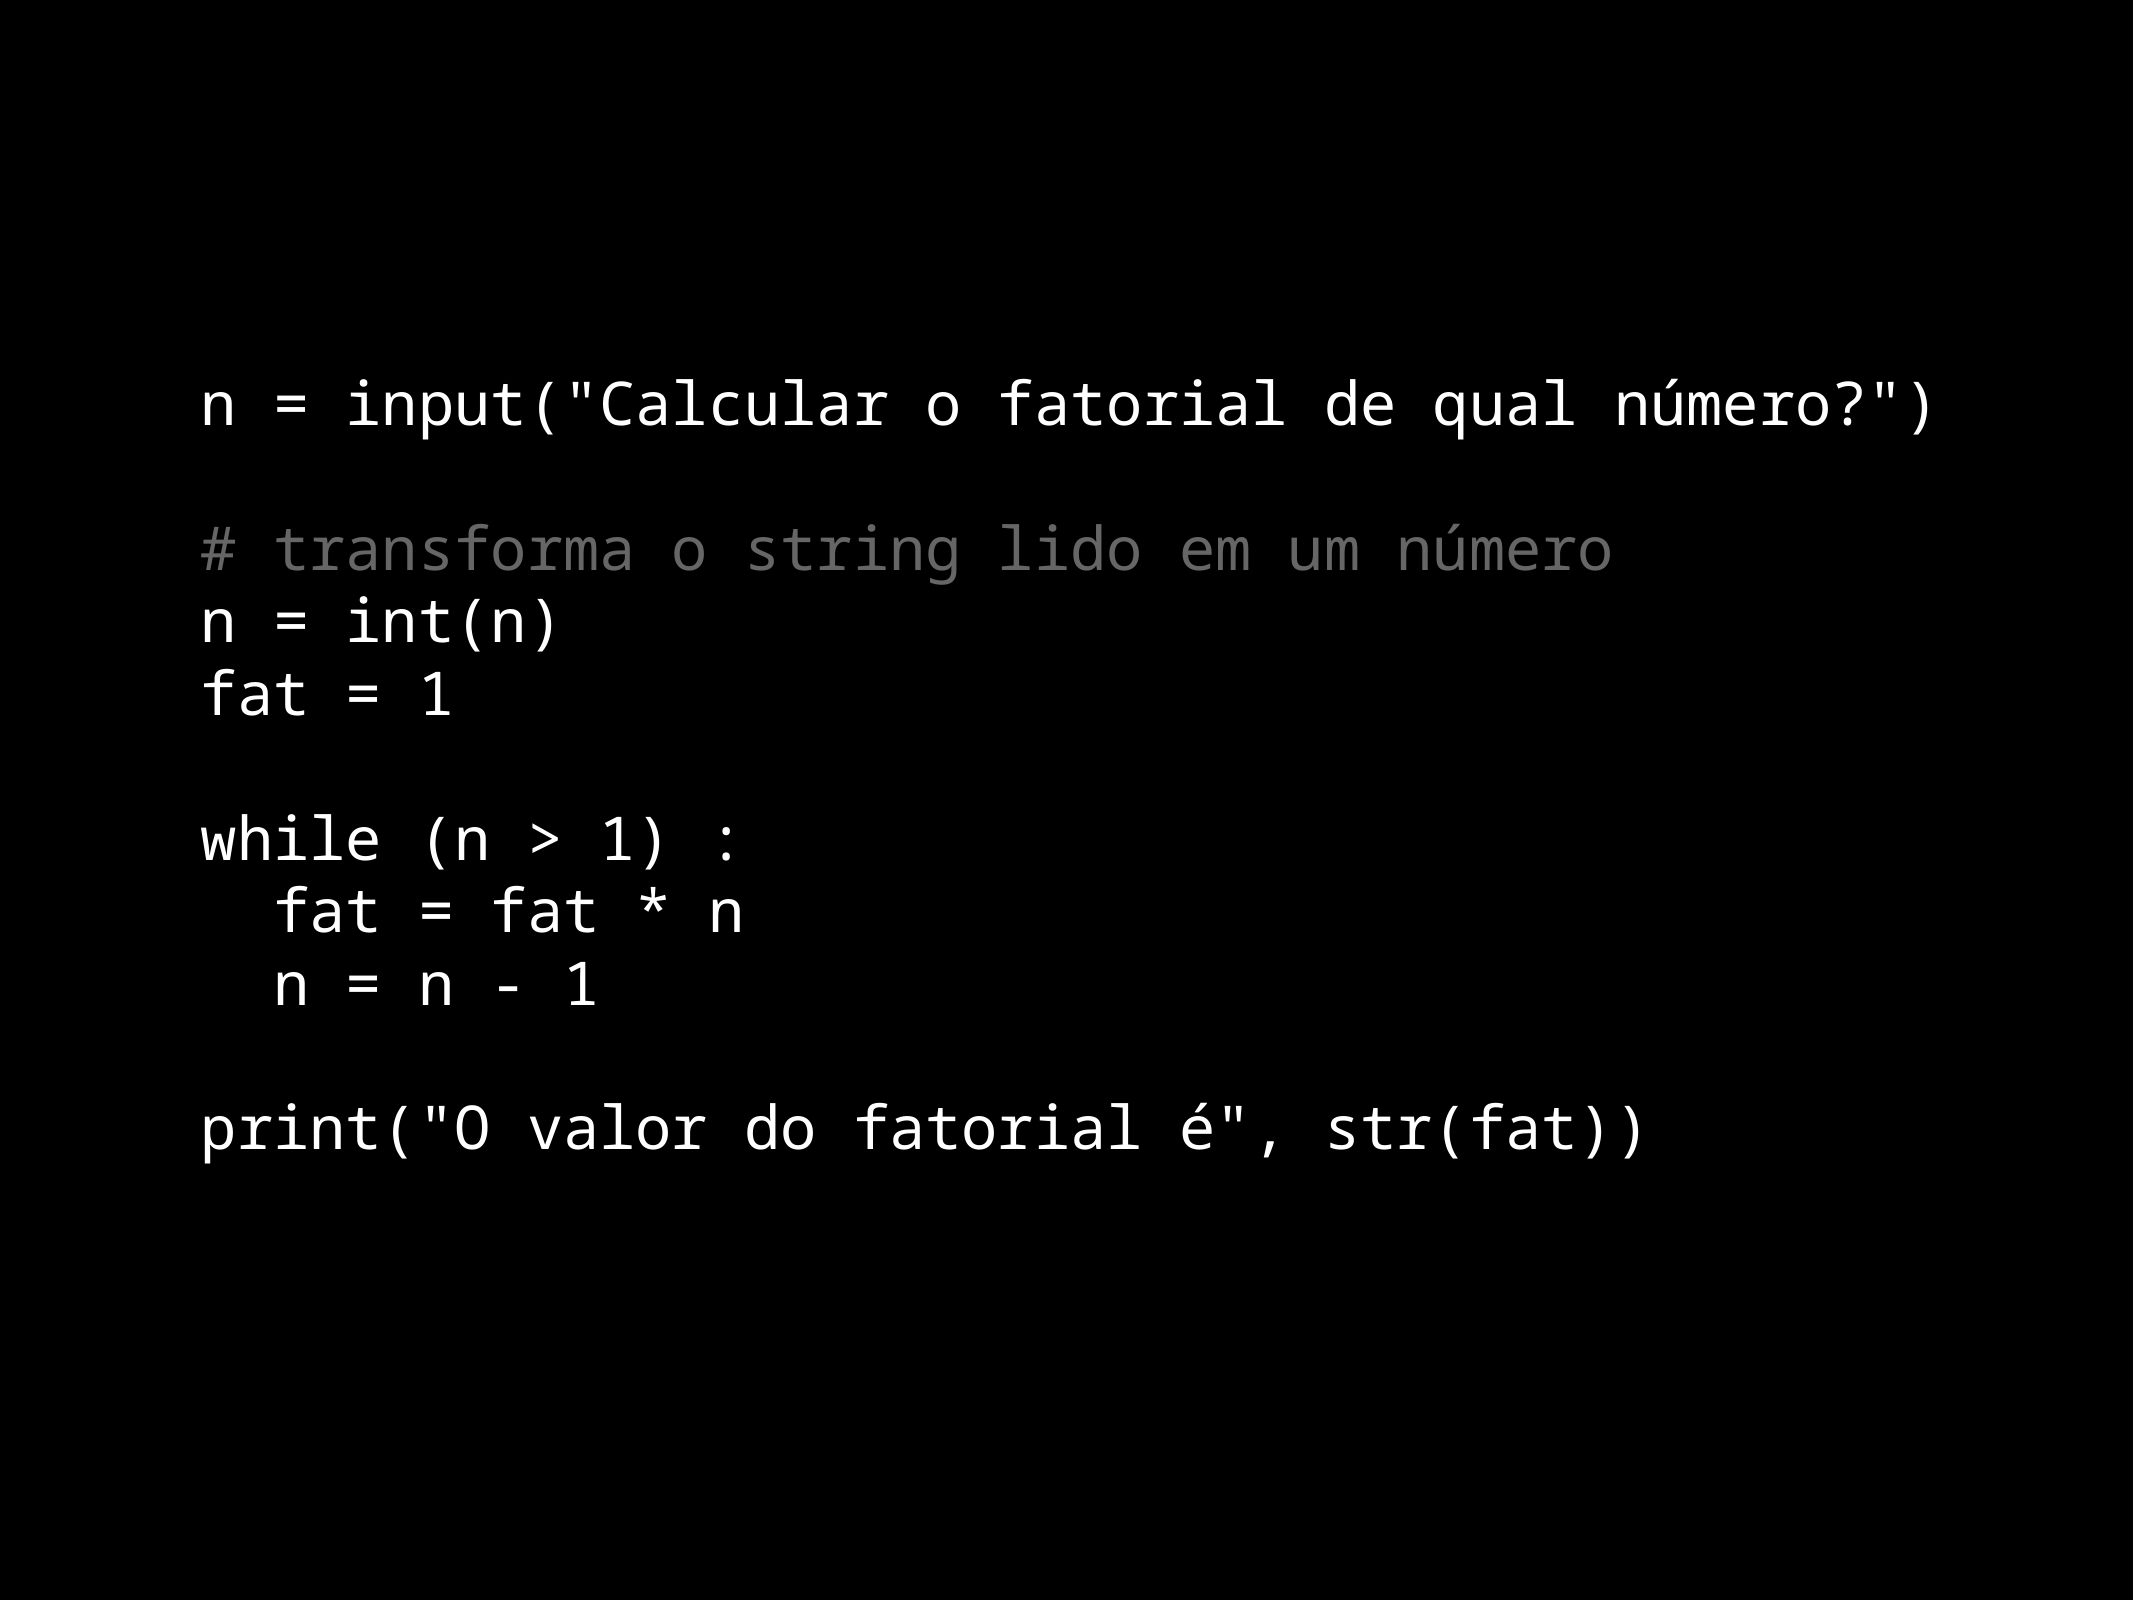

# n = input("Calcular o fatorial de qual número?") # transforma o string lido em um número n = int(n) fat = 1 while (n > 1) : fat = fat * n n = n - 1 print("O valor do fatorial é", str(fat))